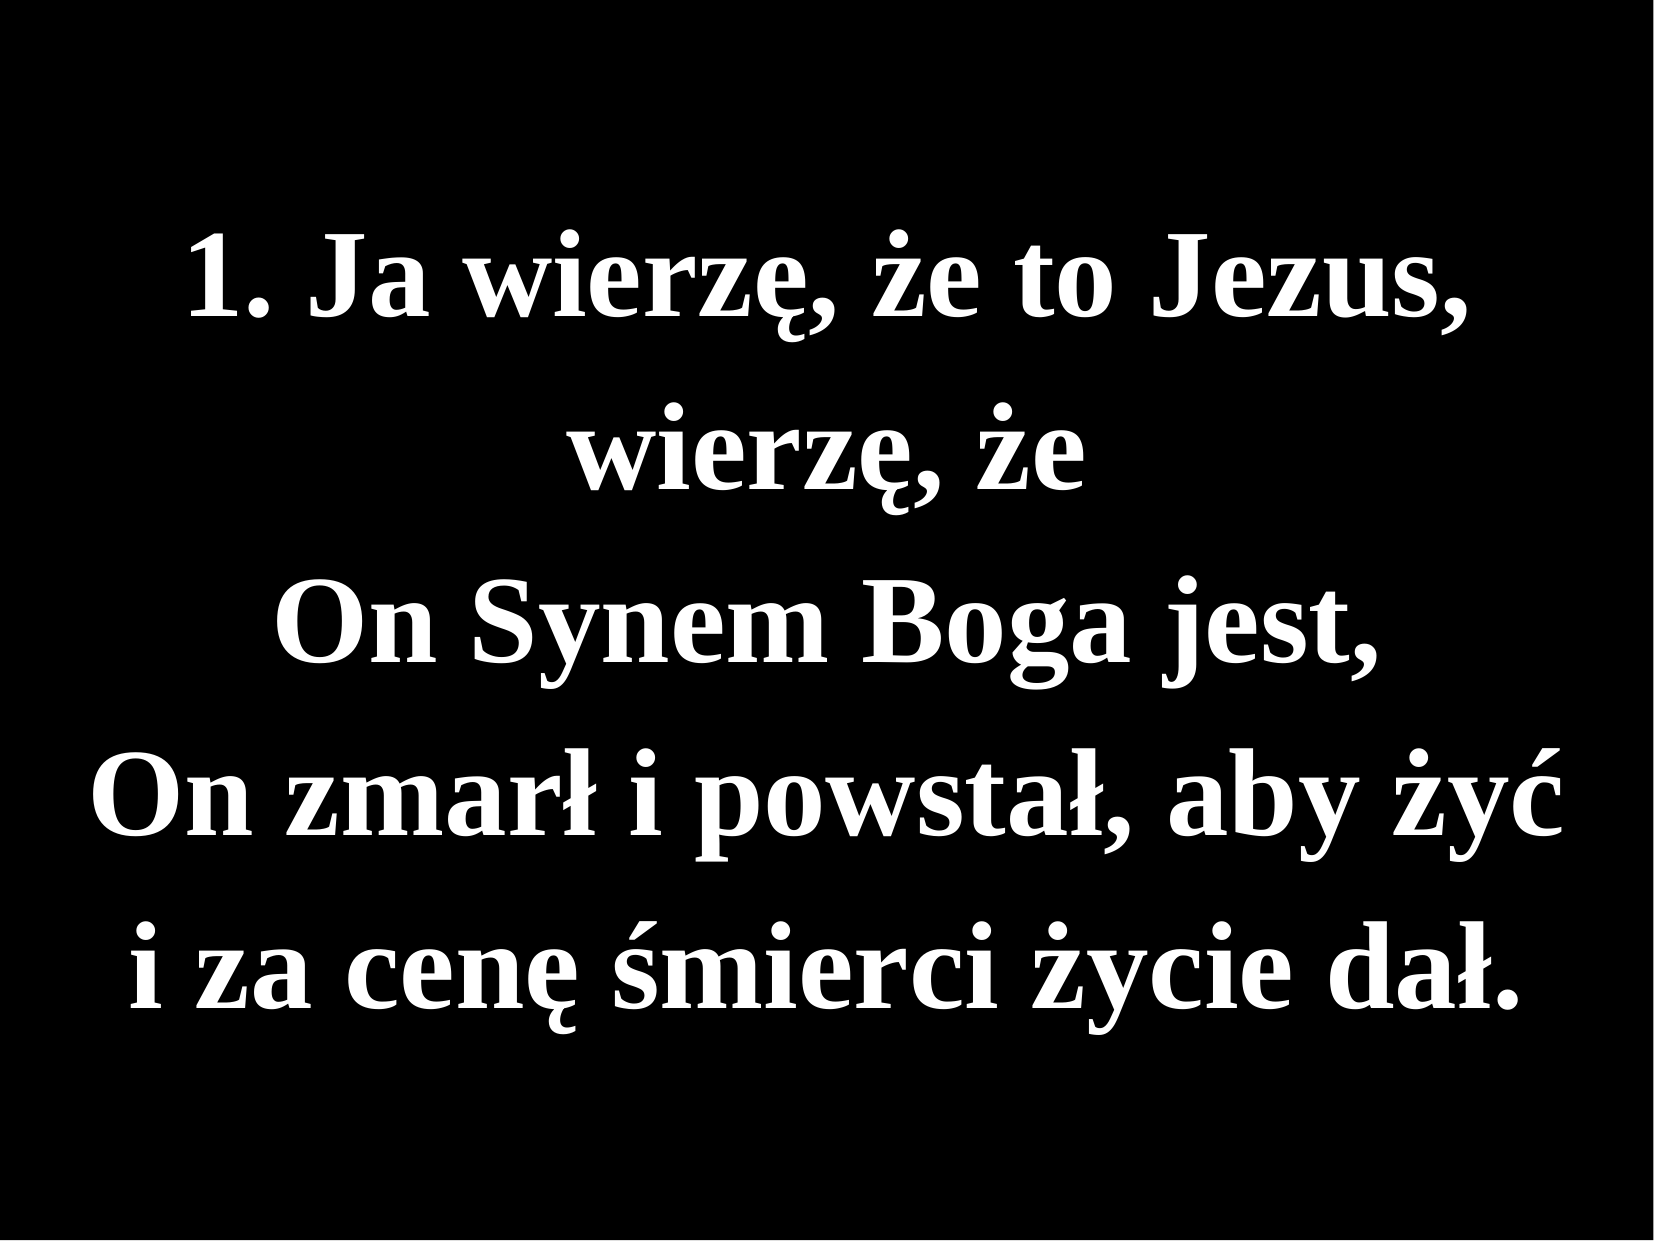

# 1. Ja wierzę, że to Jezus, ppp wierzę, że ppp On Synem Boga jest, ppp On zmarł i powstał, aby żyć ppp i za cenę śmierci życie dał.